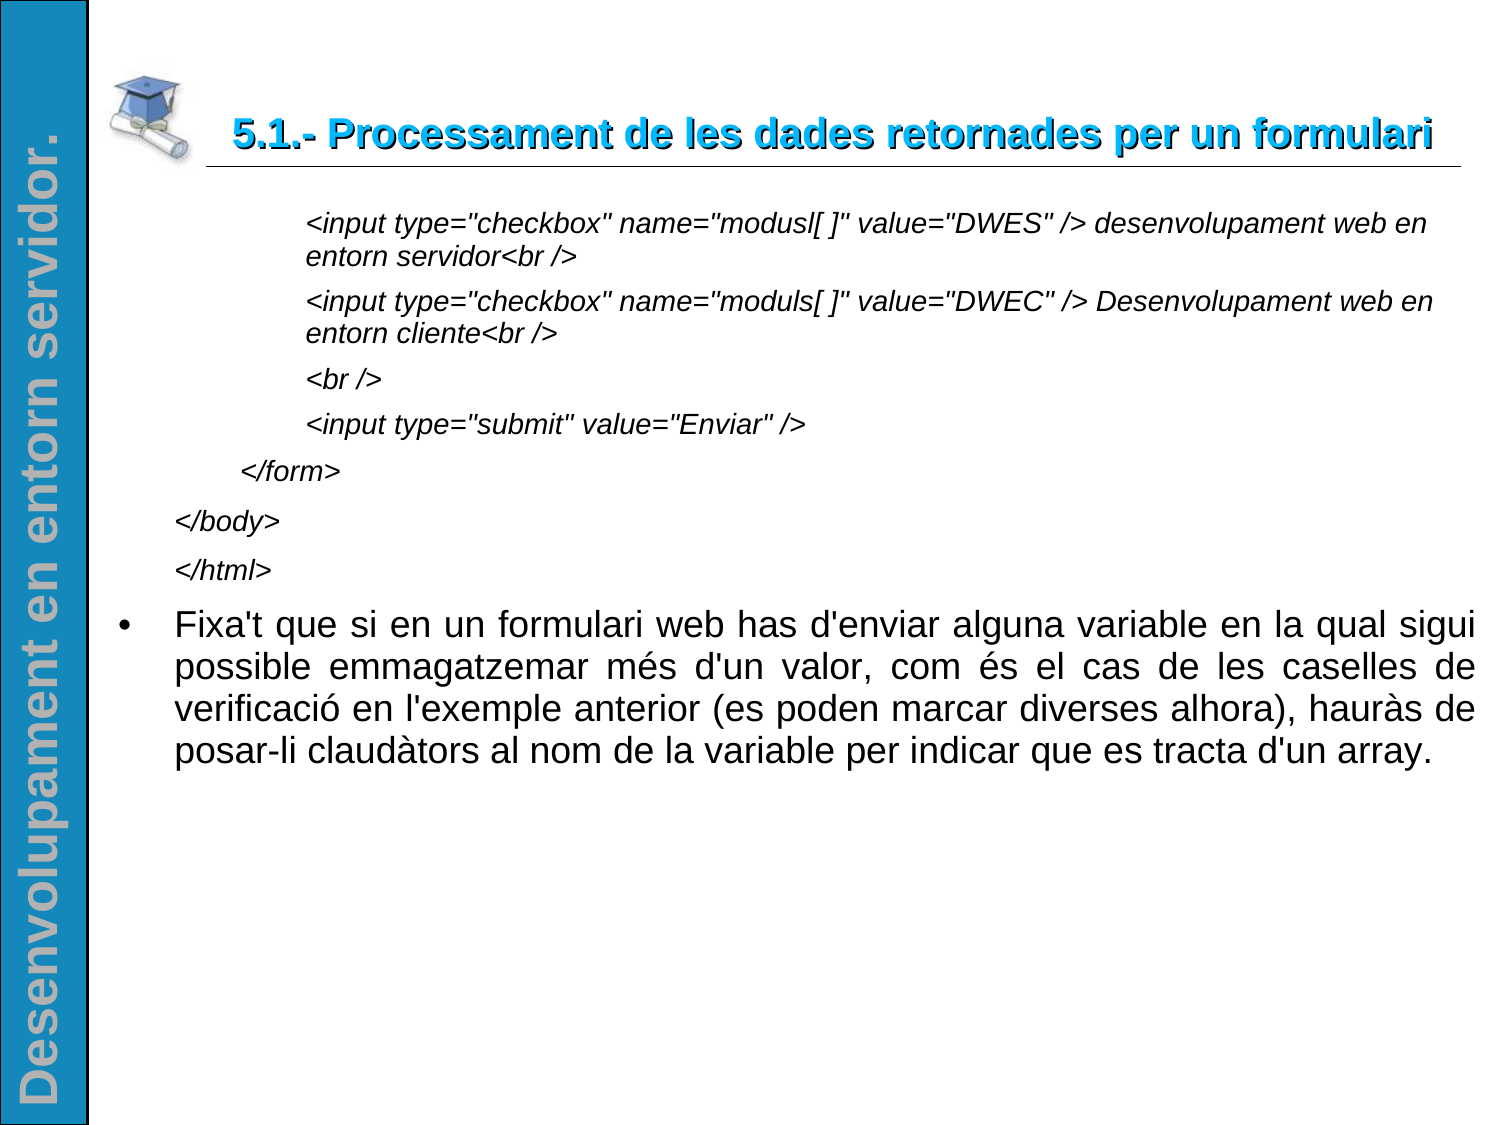

# 5.1.- Processament de les dades retornades per un formulari
<input type="checkbox" name="modusl[ ]" value="DWES" /> desenvolupament web en entorn servidor<br />
<input type="checkbox" name="moduls[ ]" value="DWEC" /> Desenvolupament web en entorn cliente<br />
<br />
<input type="submit" value="Enviar" />
</form>
</body>
</html>
Fixa't que si en un formulari web has d'enviar alguna variable en la qual sigui possible emmagatzemar més d'un valor, com és el cas de les caselles de verificació en l'exemple anterior (es poden marcar diverses alhora), hauràs de posar-li claudàtors al nom de la variable per indicar que es tracta d'un array.